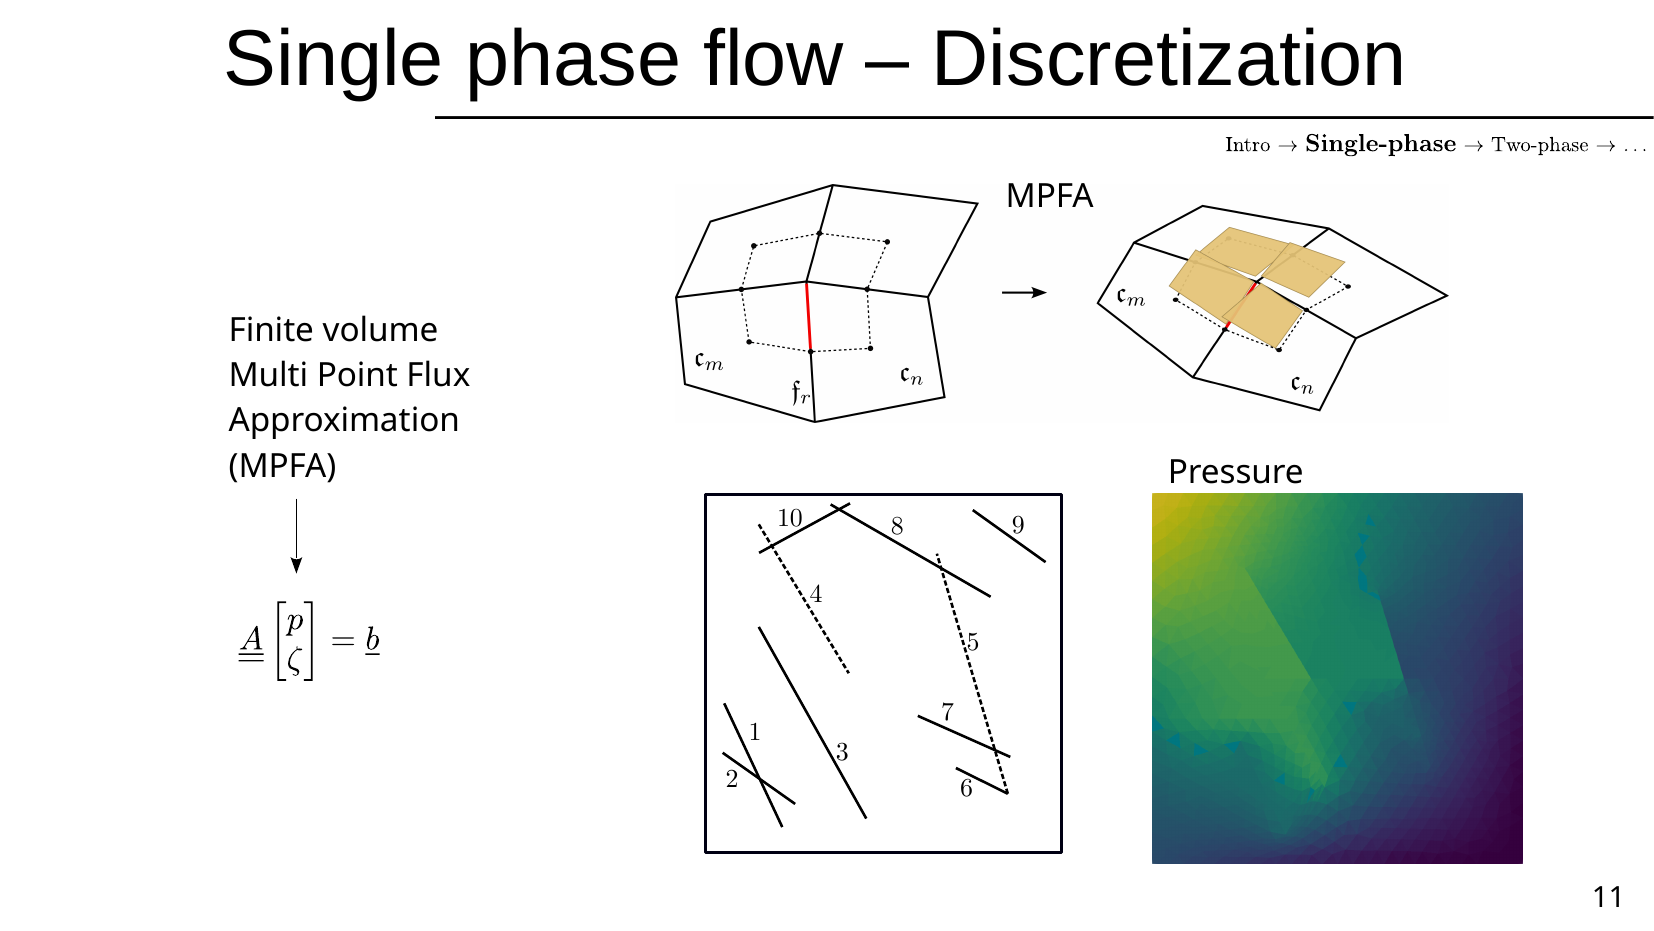

# Single phase flow – Discretization
MPFA
Finite volume
Multi Point Flux Approximation (MPFA)
Pressure